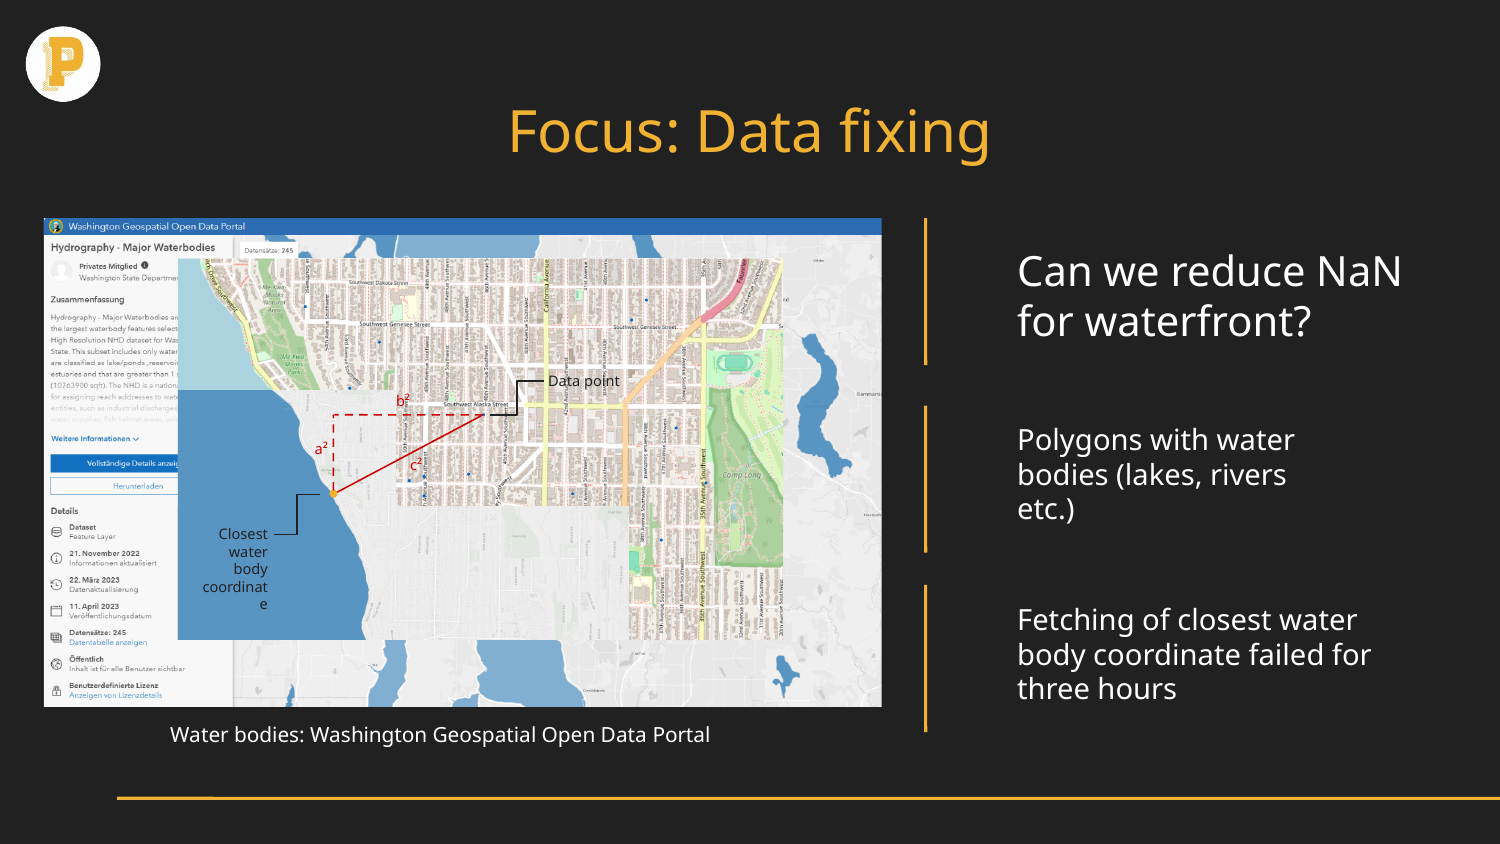

# Focus: Data fixing
Can we reduce NaN for waterfront?
Data point
b²
Polygons with water bodies (lakes, rivers etc.)
a²
c²
Closest water body coordinate
Fetching of closest water body coordinate failed for three hours
Water bodies: Washington Geospatial Open Data Portal